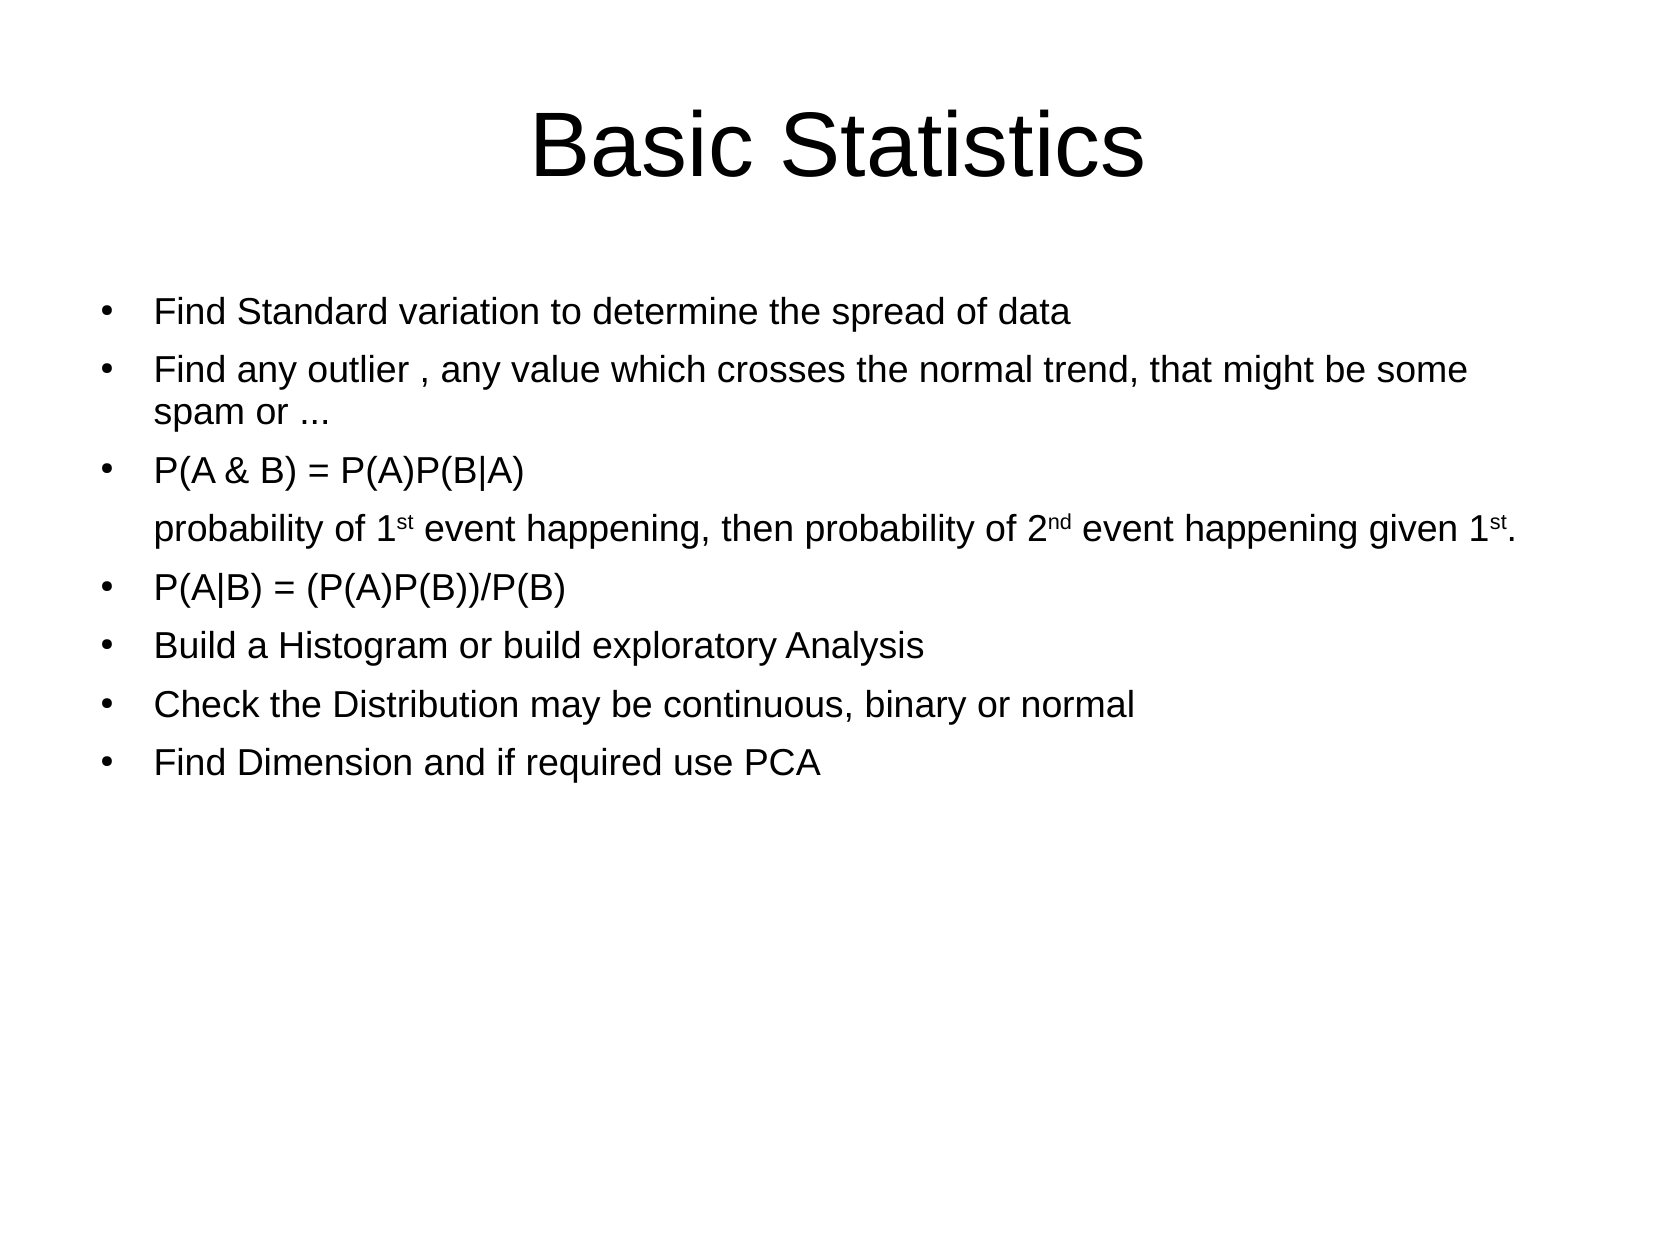

# Basic Statistics
Find Standard variation to determine the spread of data
Find any outlier , any value which crosses the normal trend, that might be some spam or ...
P(A & B) = P(A)P(B|A)
probability of 1st event happening, then probability of 2nd event happening given 1st.
P(A|B) = (P(A)P(B))/P(B)
Build a Histogram or build exploratory Analysis
Check the Distribution may be continuous, binary or normal
Find Dimension and if required use PCA